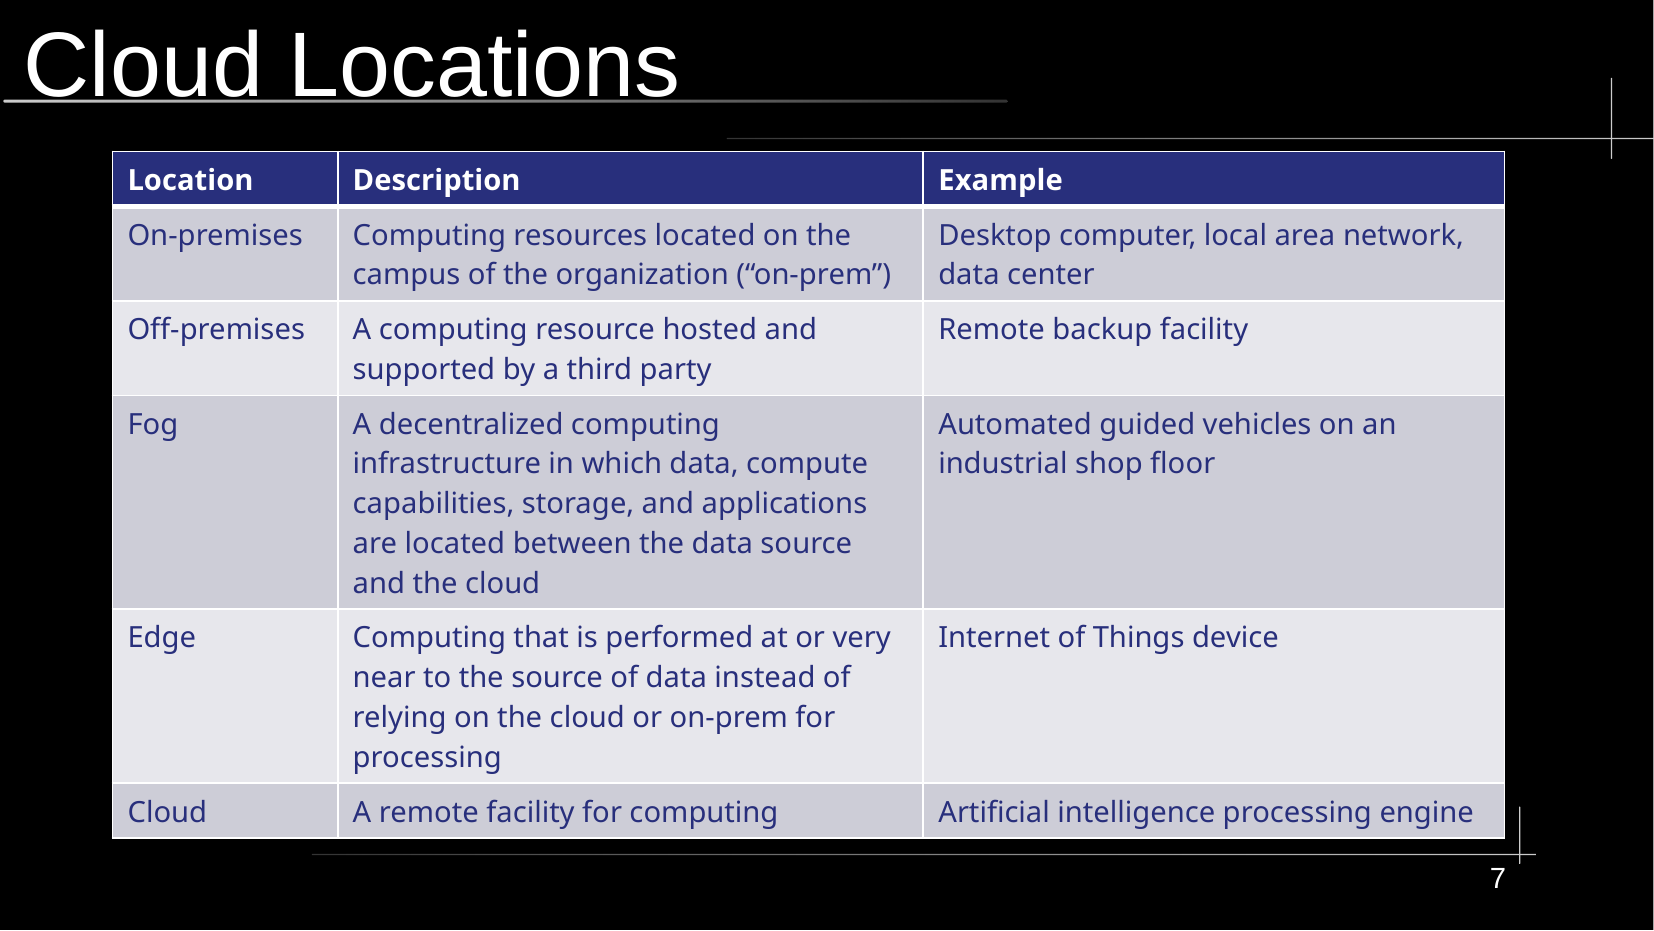

# Cloud Locations
| Location | Description | Example |
| --- | --- | --- |
| On-premises | Computing resources located on the campus of the organization (“on-prem”) | Desktop computer, local area network, data center |
| Off-premises | A computing resource hosted and supported by a third party | Remote backup facility |
| Fog | A decentralized computing infrastructure in which data, compute capabilities, storage, and applications are located between the data source and the cloud | Automated guided vehicles on an industrial shop floor |
| Edge | Computing that is performed at or very near to the source of data instead of relying on the cloud or on-prem for processing | Internet of Things device |
| Cloud | A remote facility for computing | Artificial intelligence processing engine |
7